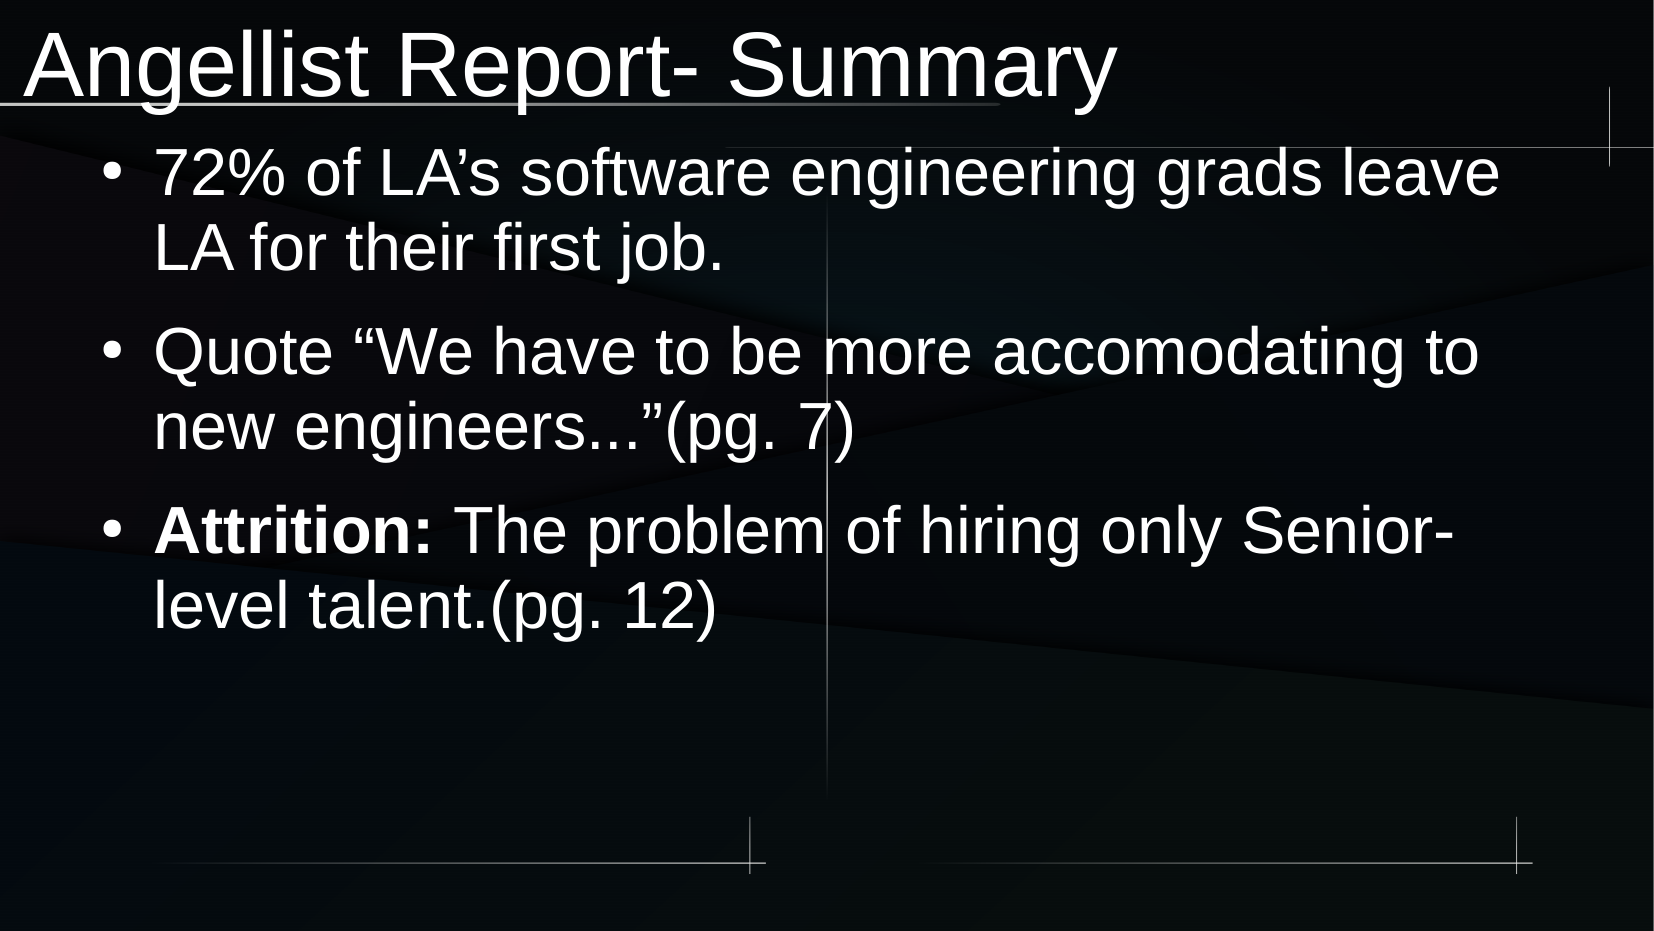

# Angellist Report- Summary
72% of LA’s software engineering grads leave LA for their first job.
Quote “We have to be more accomodating to new engineers...”(pg. 7)
Attrition: The problem of hiring only Senior-level talent.(pg. 12)